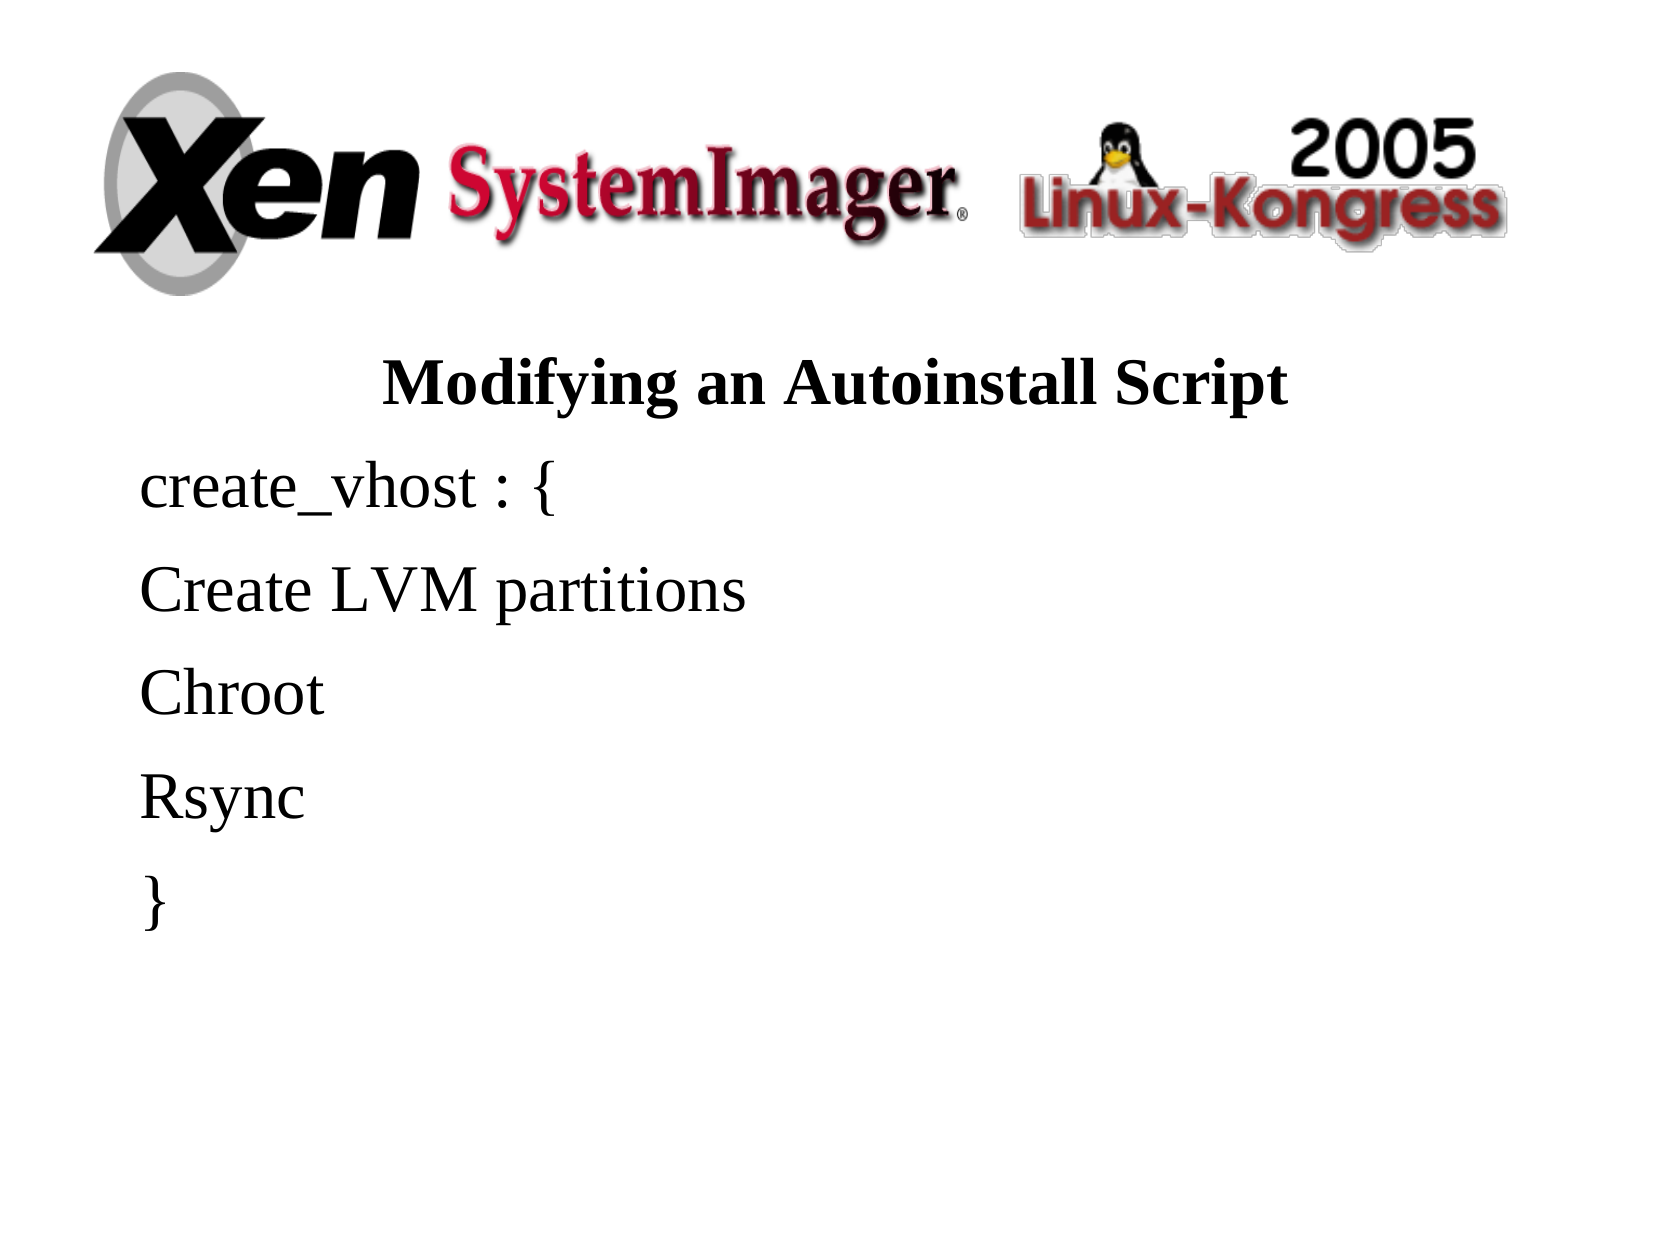

#
Modifying an Autoinstall Script
create_vhost : {
Create LVM partitions
Chroot
Rsync
}